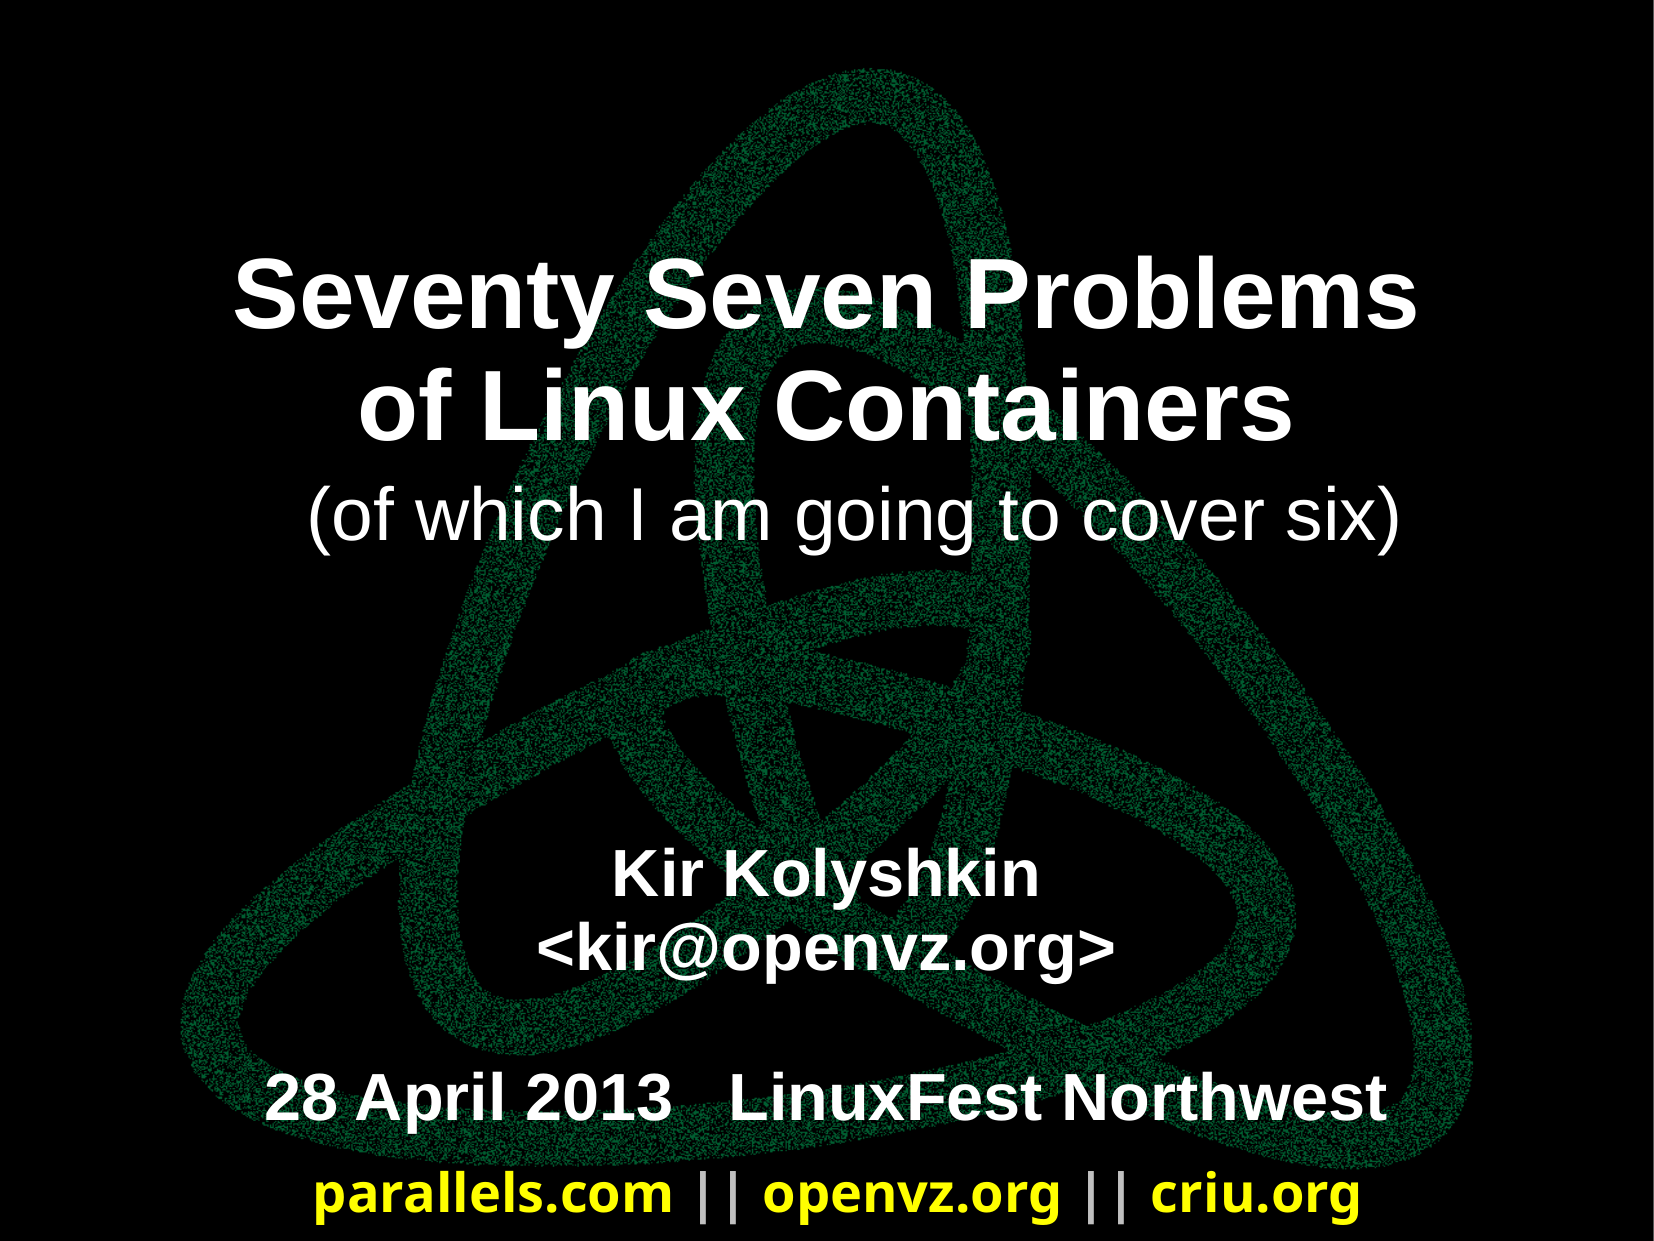

# Seventy Seven Problems
of Linux Containers
Kir Kolyshkin
<kir@openvz.org>
28 April 2013 LinuxFest Northwest
(of which I am going to cover six)